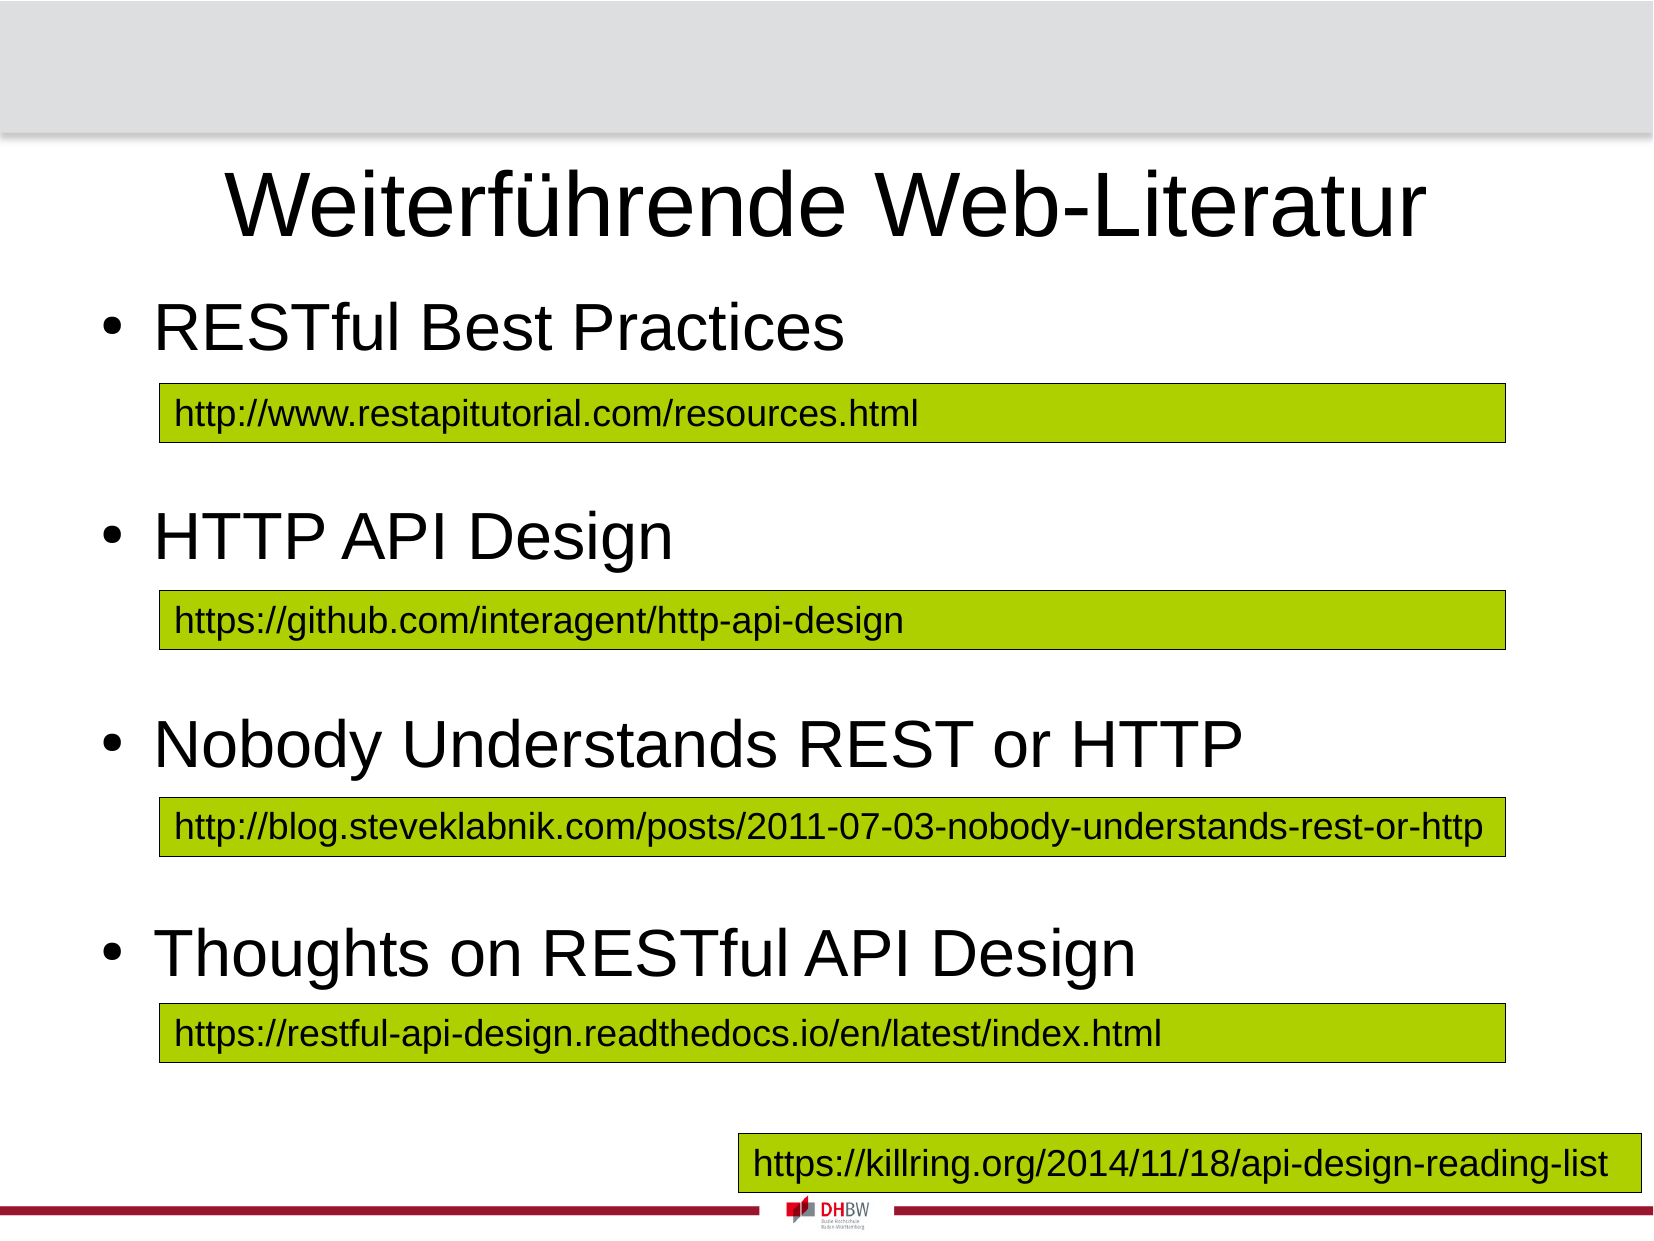

# Weiterführende Web-Literatur
RESTful Best Practices
HTTP API Design
Nobody Understands REST or HTTP
Thoughts on RESTful API Design
http://www.restapitutorial.com/resources.html
https://github.com/interagent/http-api-design
http://blog.steveklabnik.com/posts/2011-07-03-nobody-understands-rest-or-http
https://restful-api-design.readthedocs.io/en/latest/index.html
https://killring.org/2014/11/18/api-design-reading-list